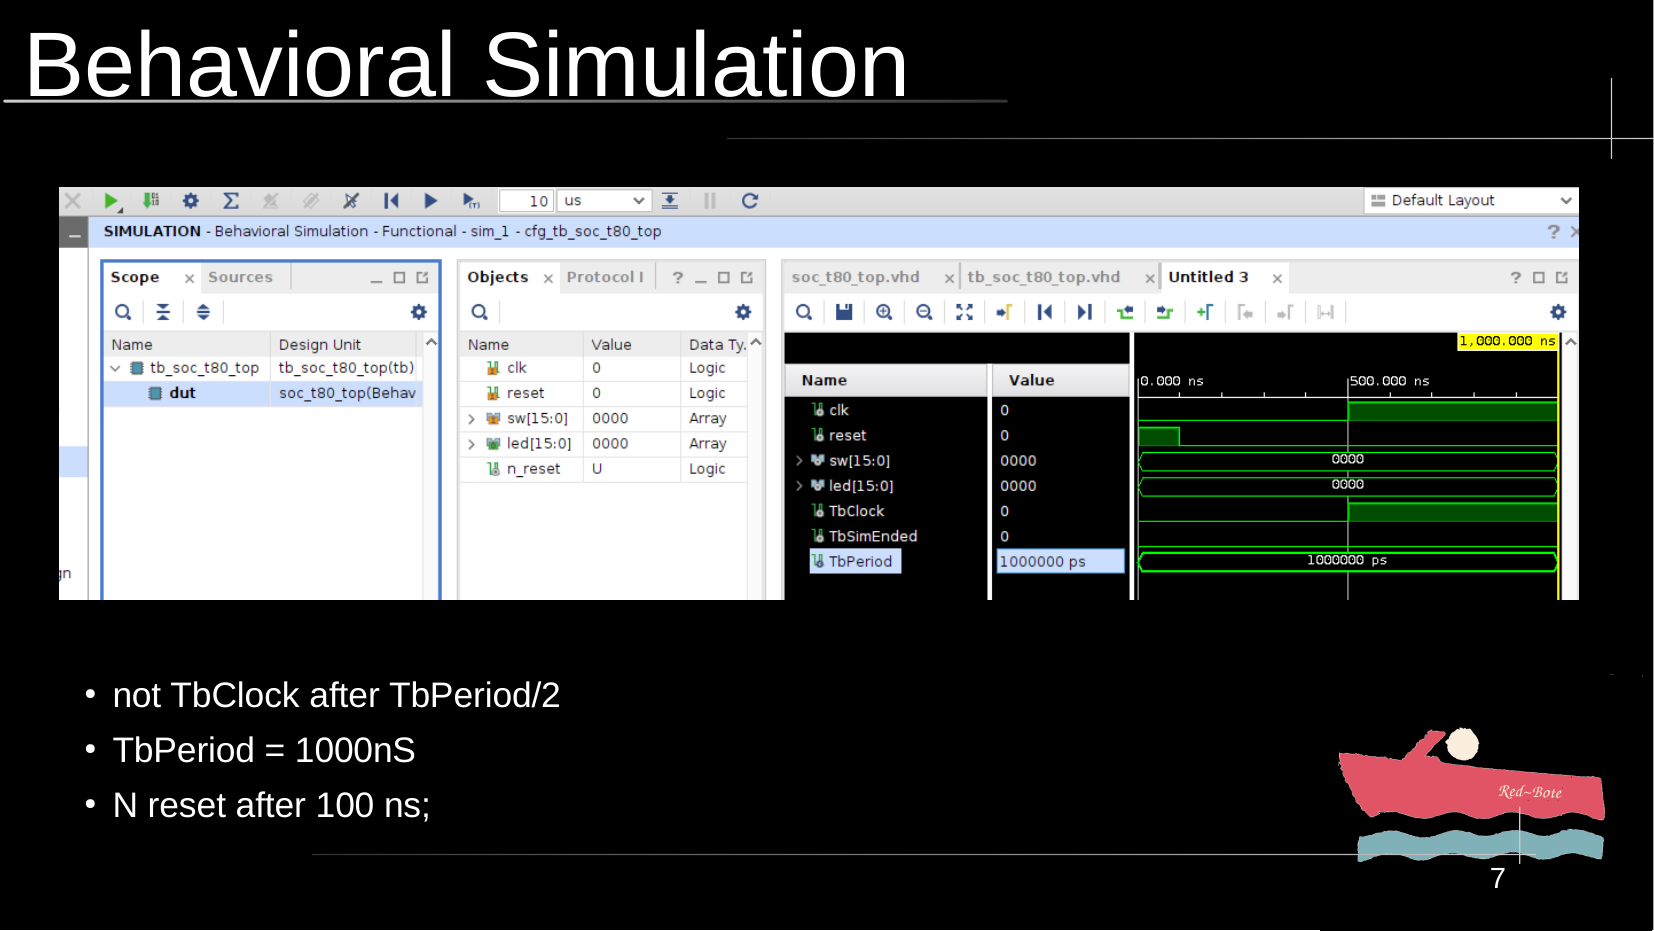

# Behavioral Simulation
not TbClock after TbPeriod/2
TbPeriod = 1000nS
N reset after 100 ns;
7